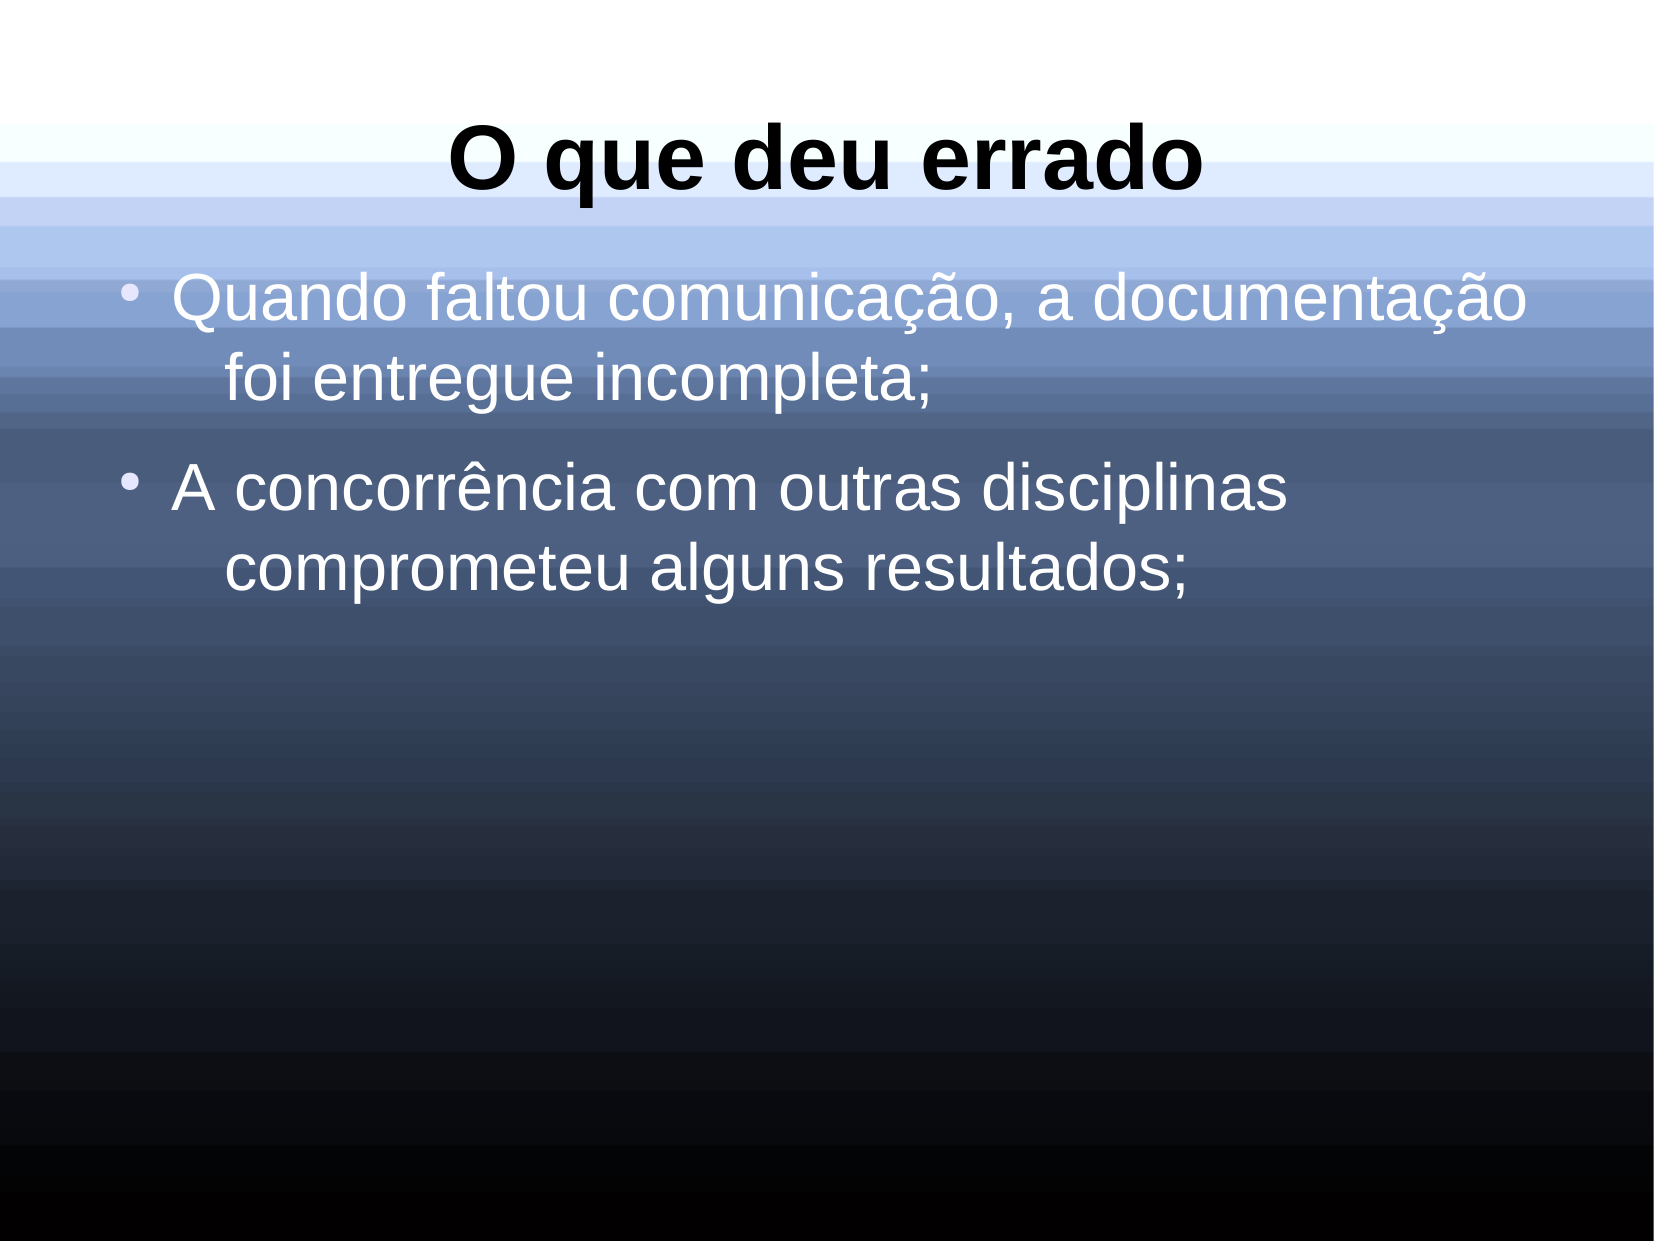

# O que deu errado
Quando faltou comunicação, a documentação foi entregue incompleta;
A concorrência com outras disciplinas comprometeu alguns resultados;